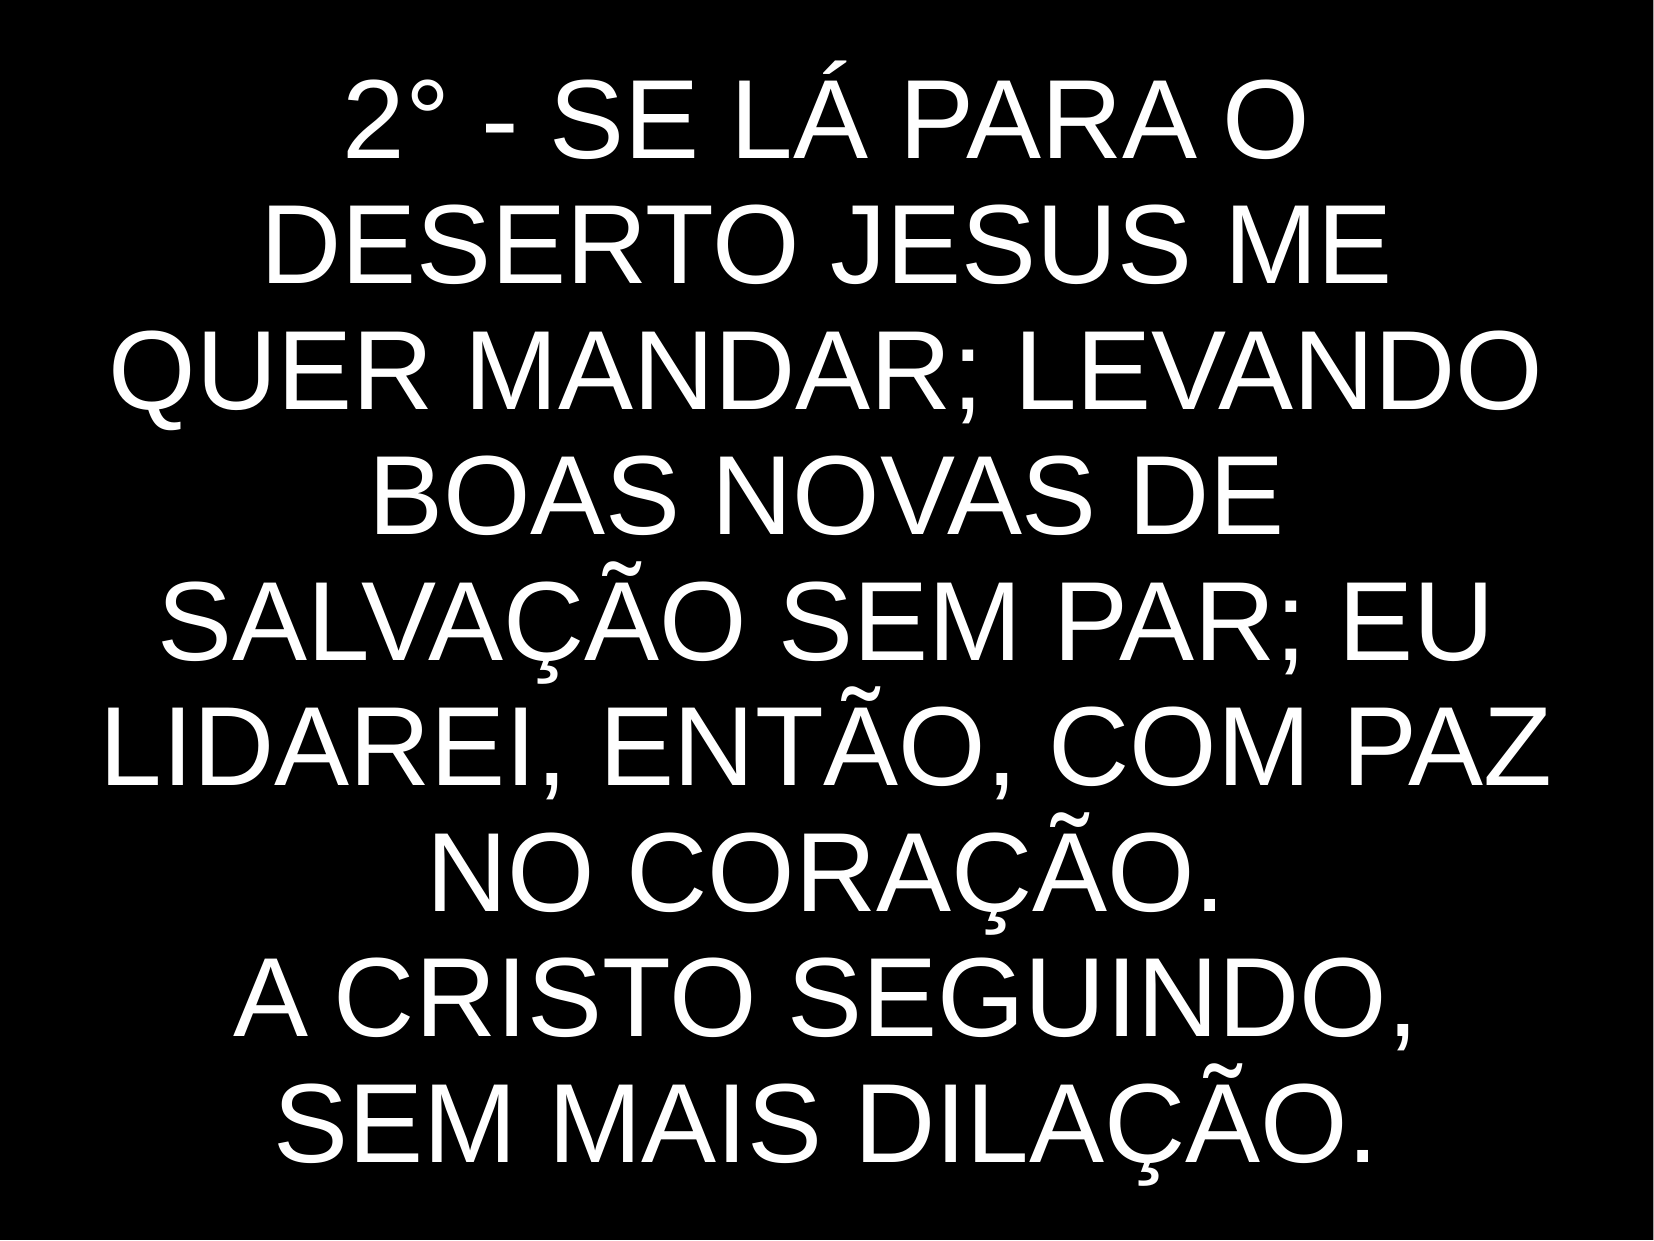

# 2° - SE LÁ PARA O DESERTO JESUS ME QUER MANDAR; LEVANDO BOAS NOVAS DE SALVAÇÃO SEM PAR; EU LIDAREI, ENTÃO, COM PAZ NO CORAÇÃO.
A CRISTO SEGUINDO,
SEM MAIS DILAÇÃO.